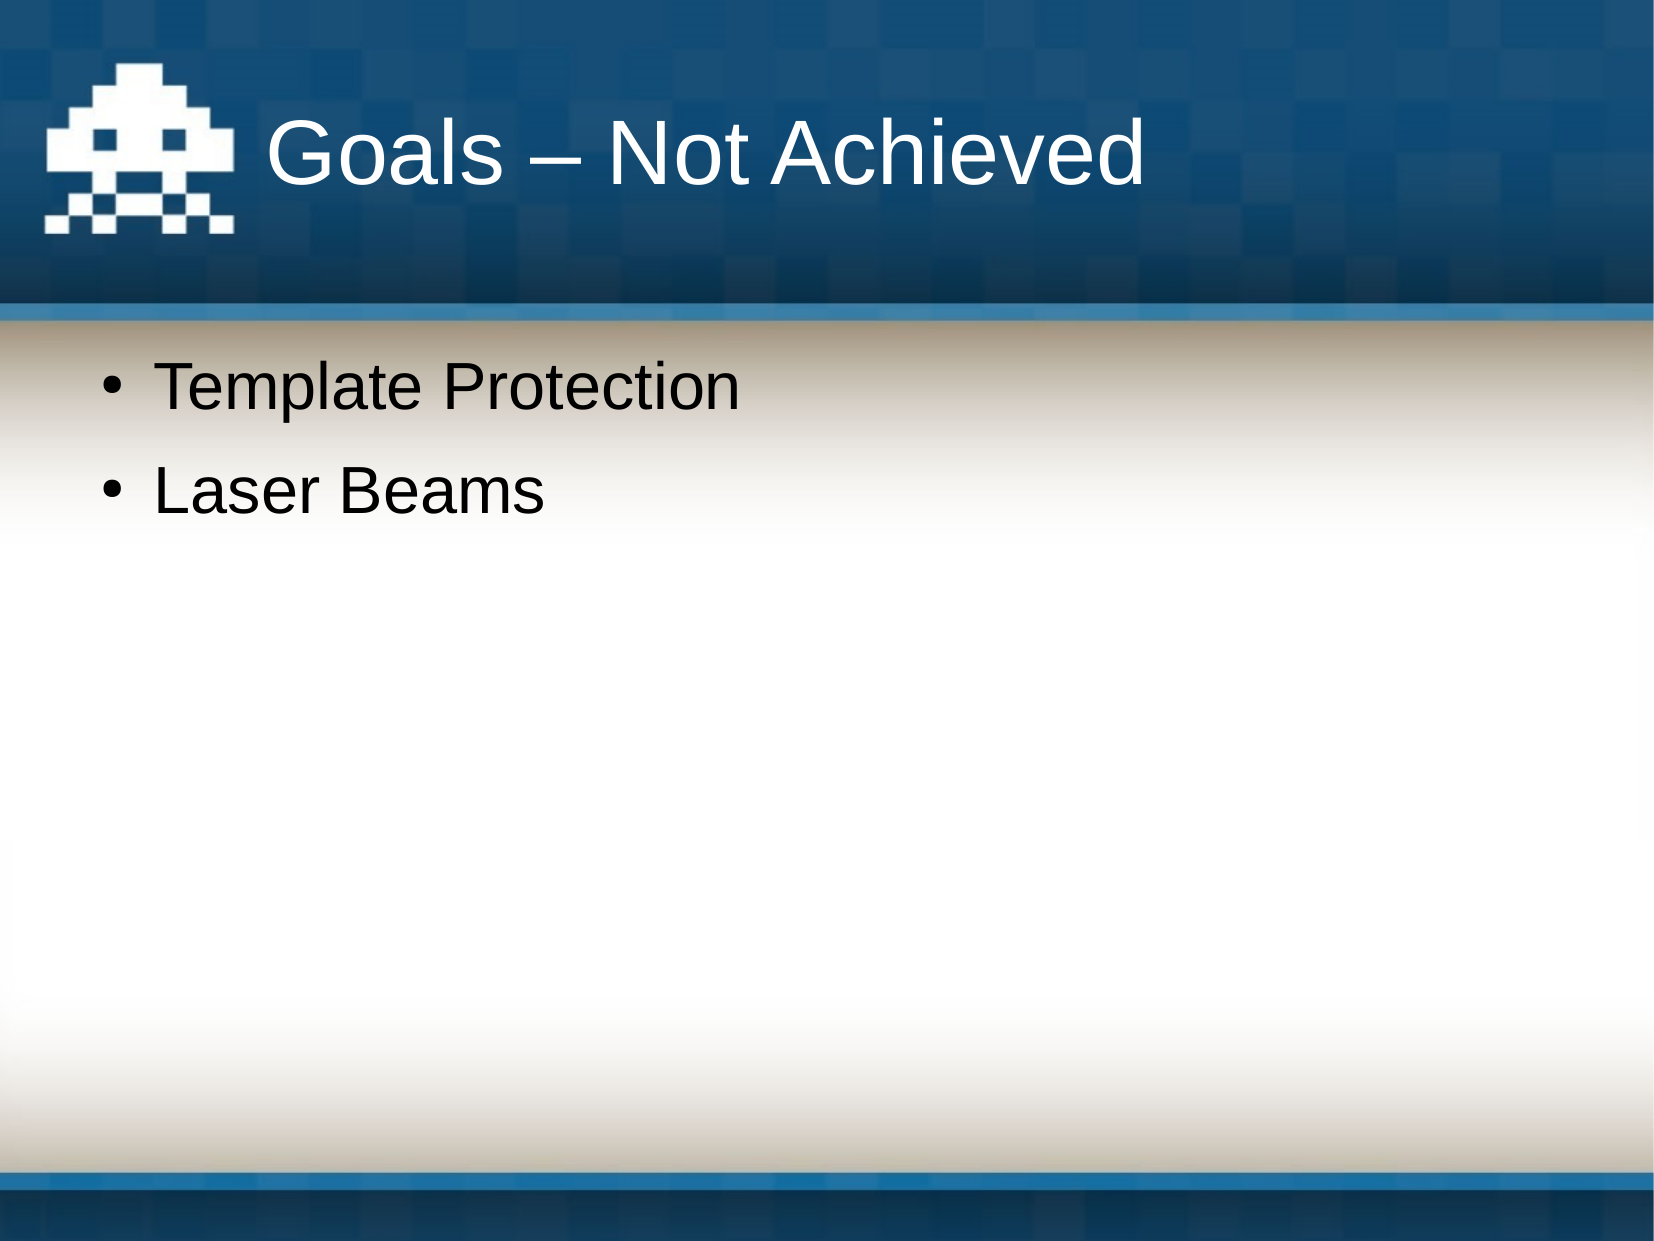

# Goals – Not Achieved
Template Protection
Laser Beams